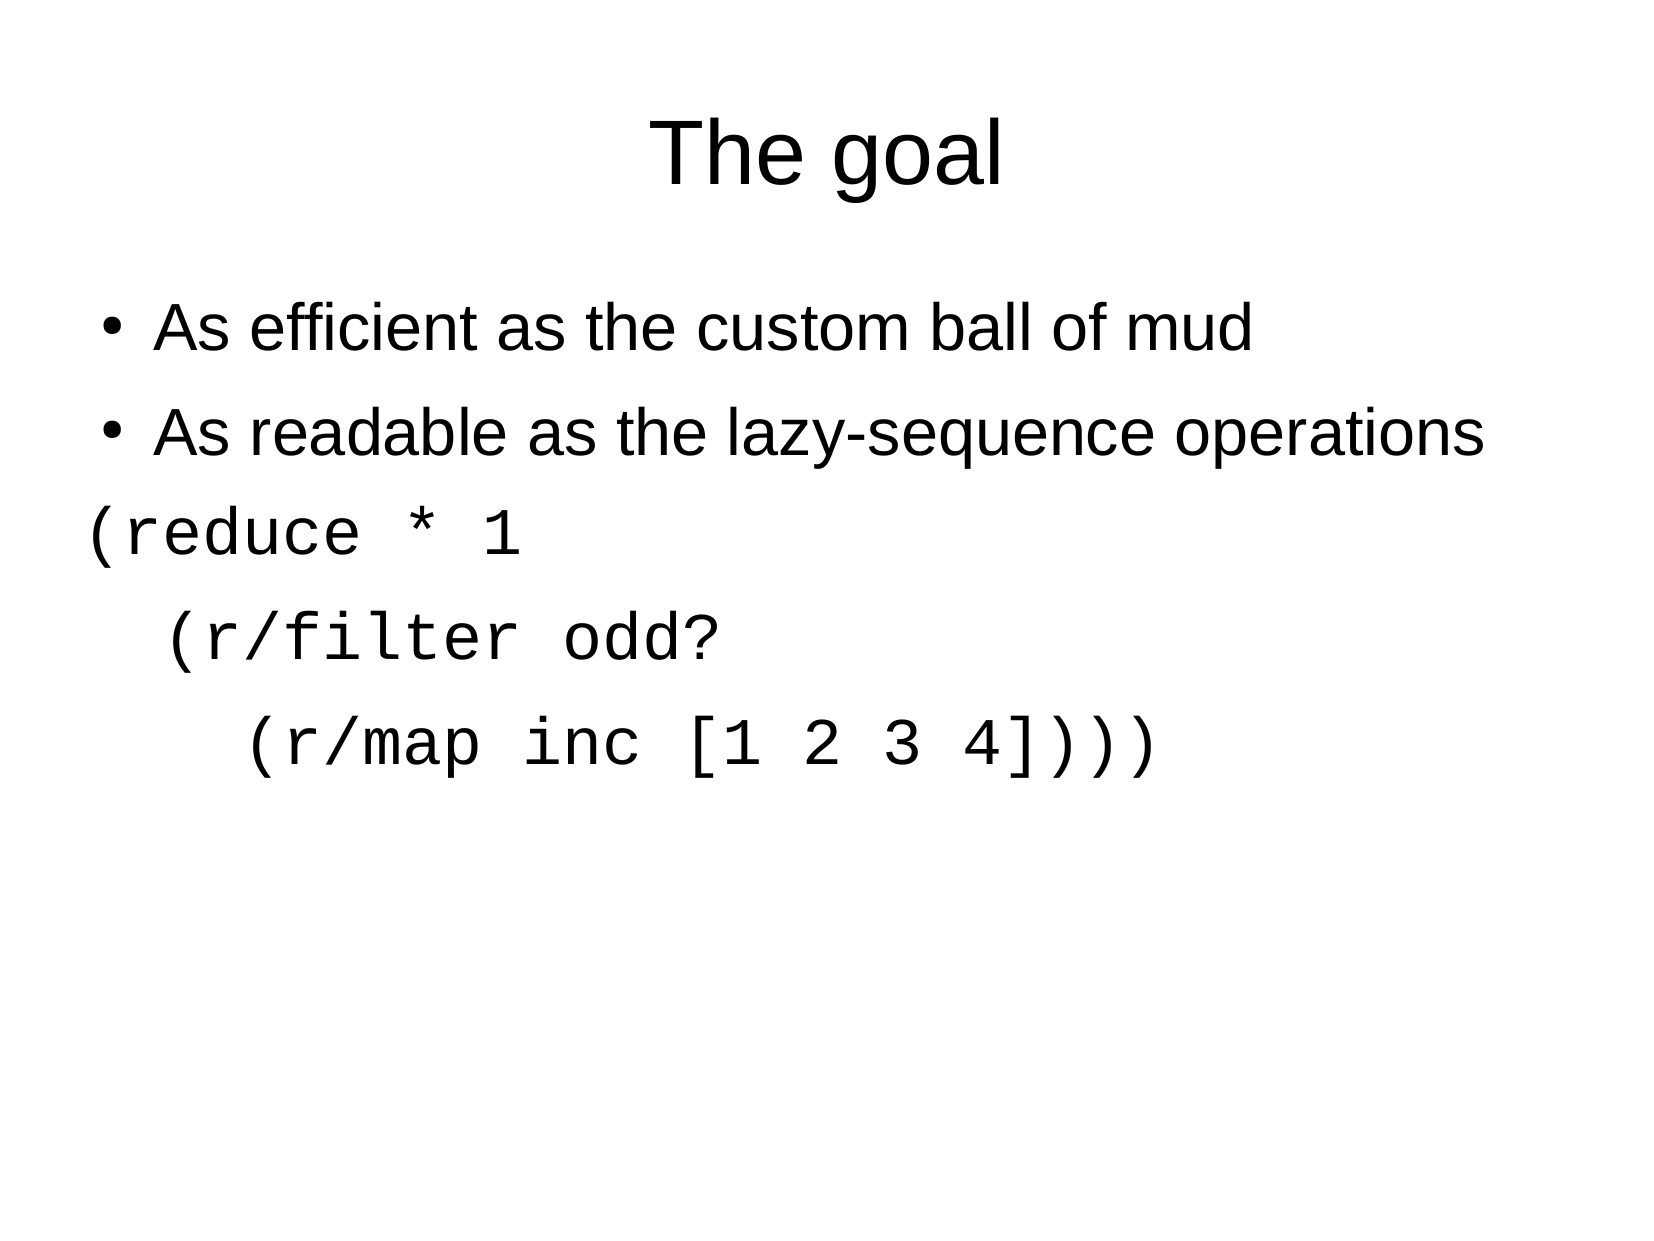

# The goal
As efficient as the custom ball of mud
As readable as the lazy-sequence operations
(reduce * 1
 (r/filter odd?
 (r/map inc [1 2 3 4])))